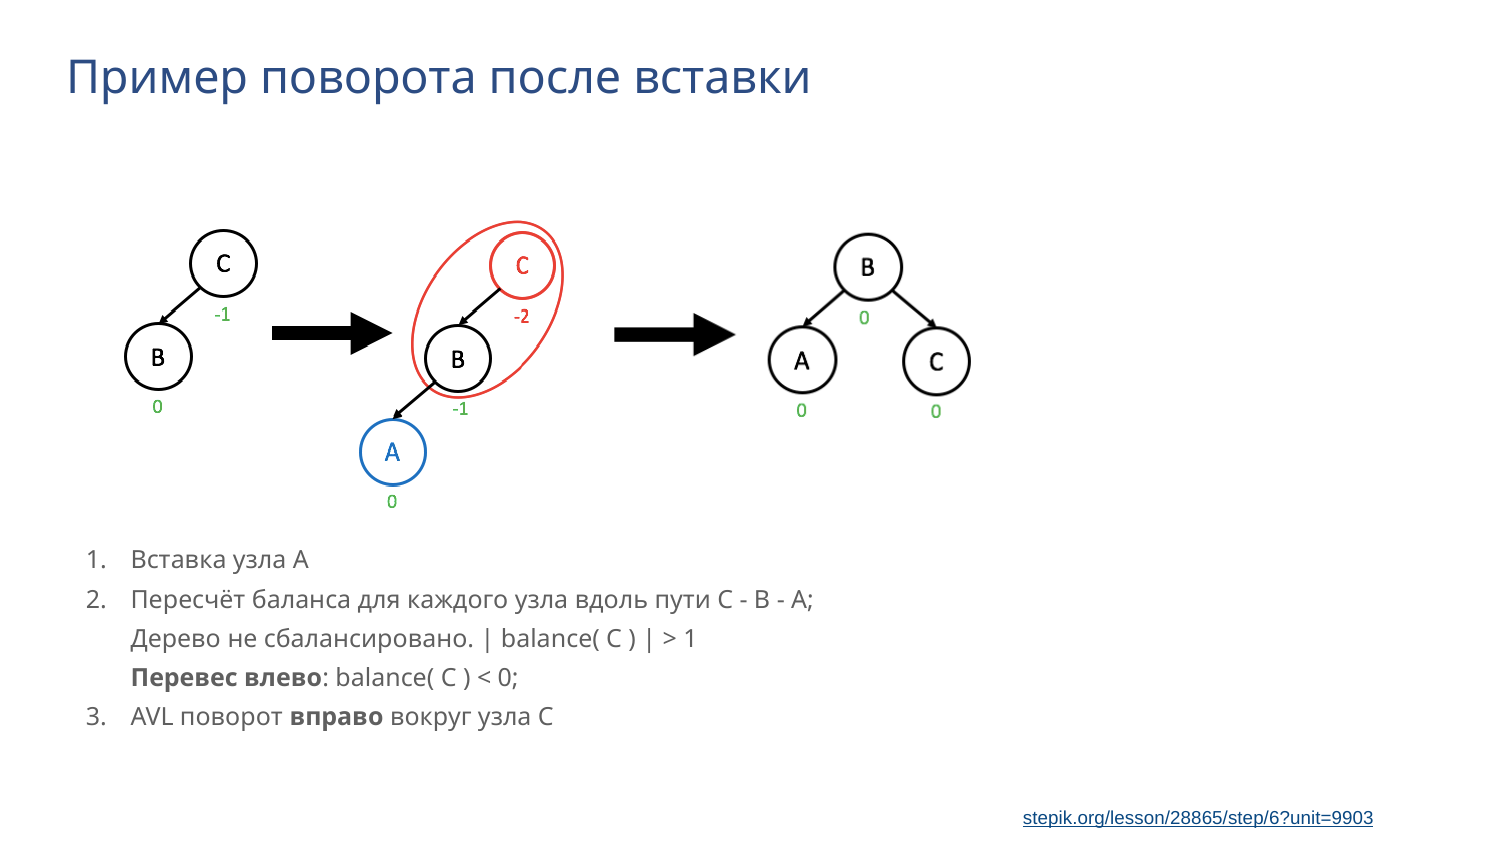

# Пример поворота после вставки
Вставка узла A
Пересчёт баланса для каждого узла вдоль пути С - B - A;
Дерево не сбалансировано. | balance( C ) | > 1
Перевес влево: balance( C ) < 0;
AVL поворот вправо вокруг узла С
stepik.org/lesson/28865/step/6?unit=9903